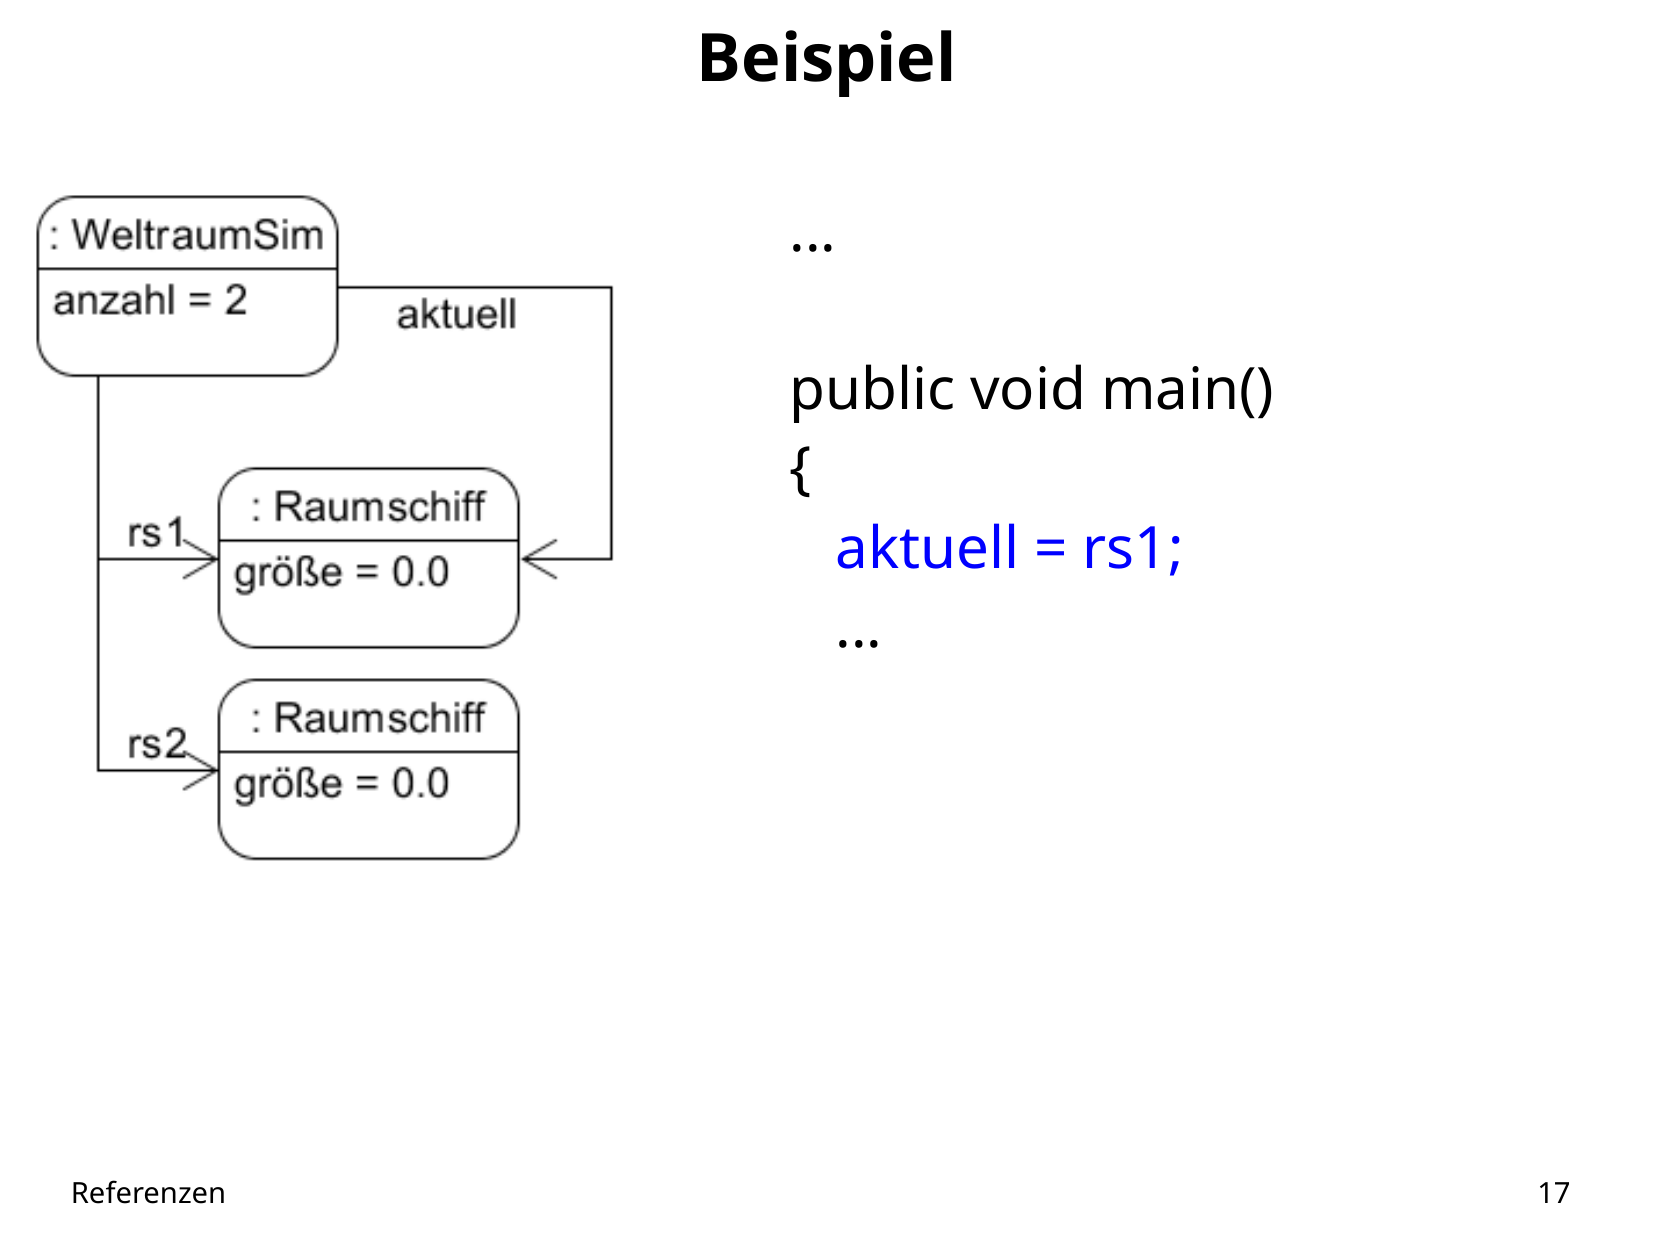

# Beispiel
 ...
 public void main()
 {
 aktuell = rs1;
 ...
Referenzen
17